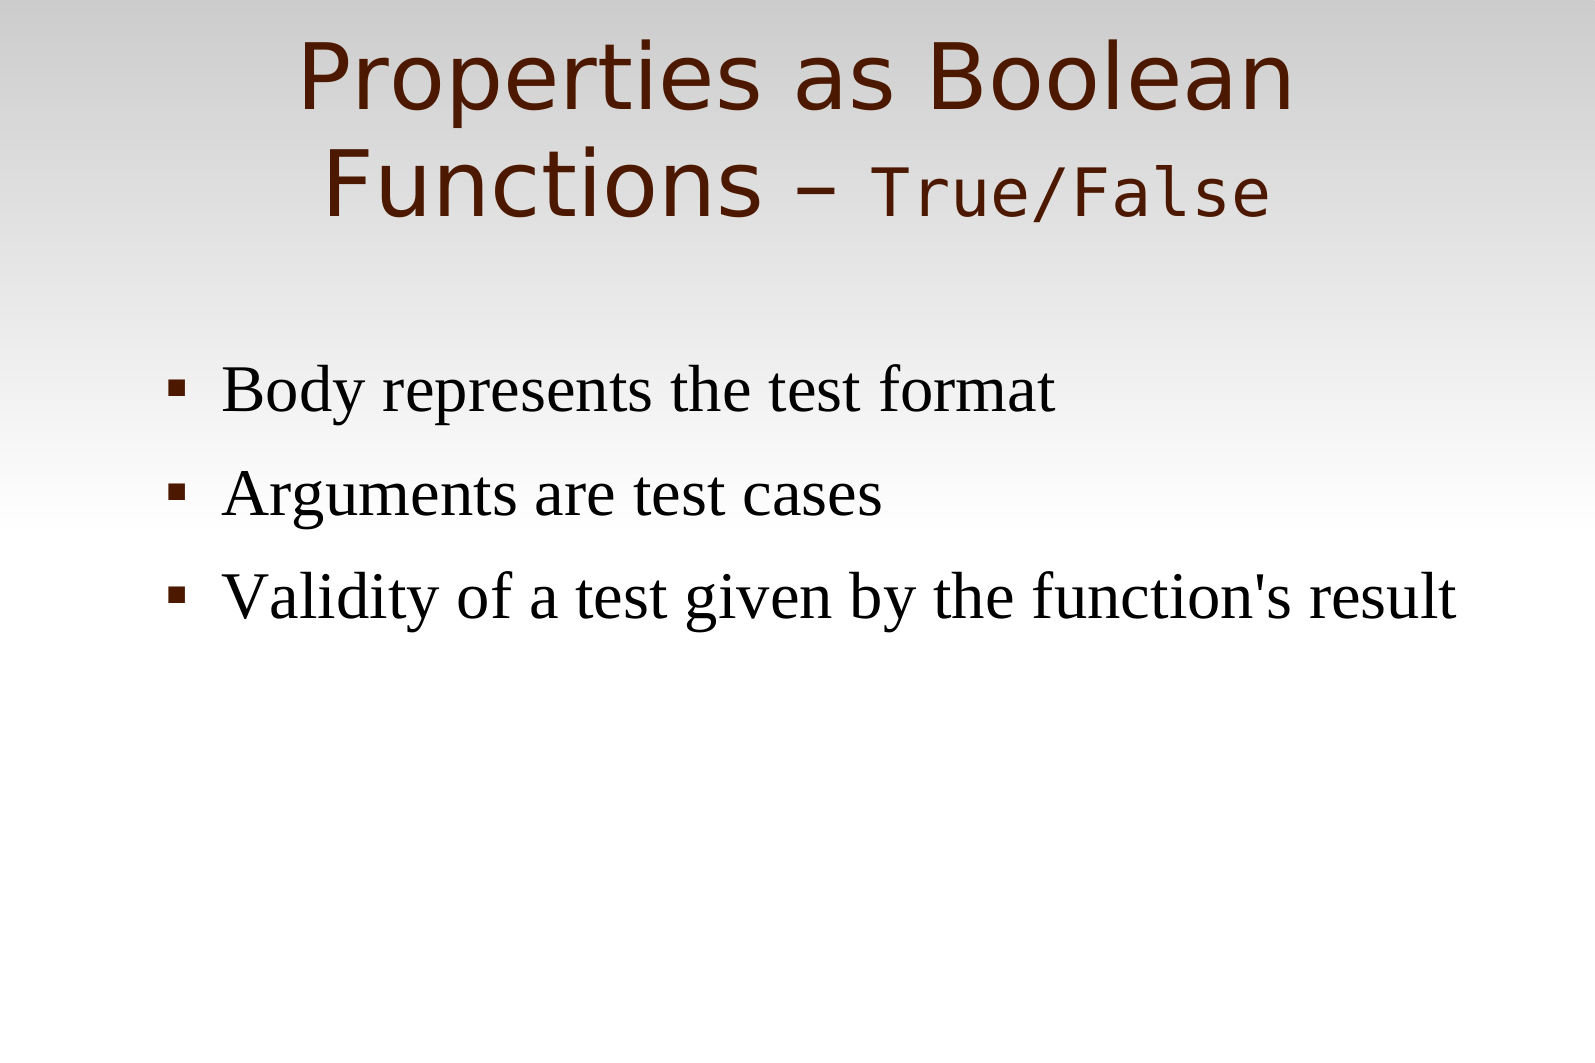

# Properties as Boolean Functions – True/False
Body represents the test format
Arguments are test cases
Validity of a test given by the function's result